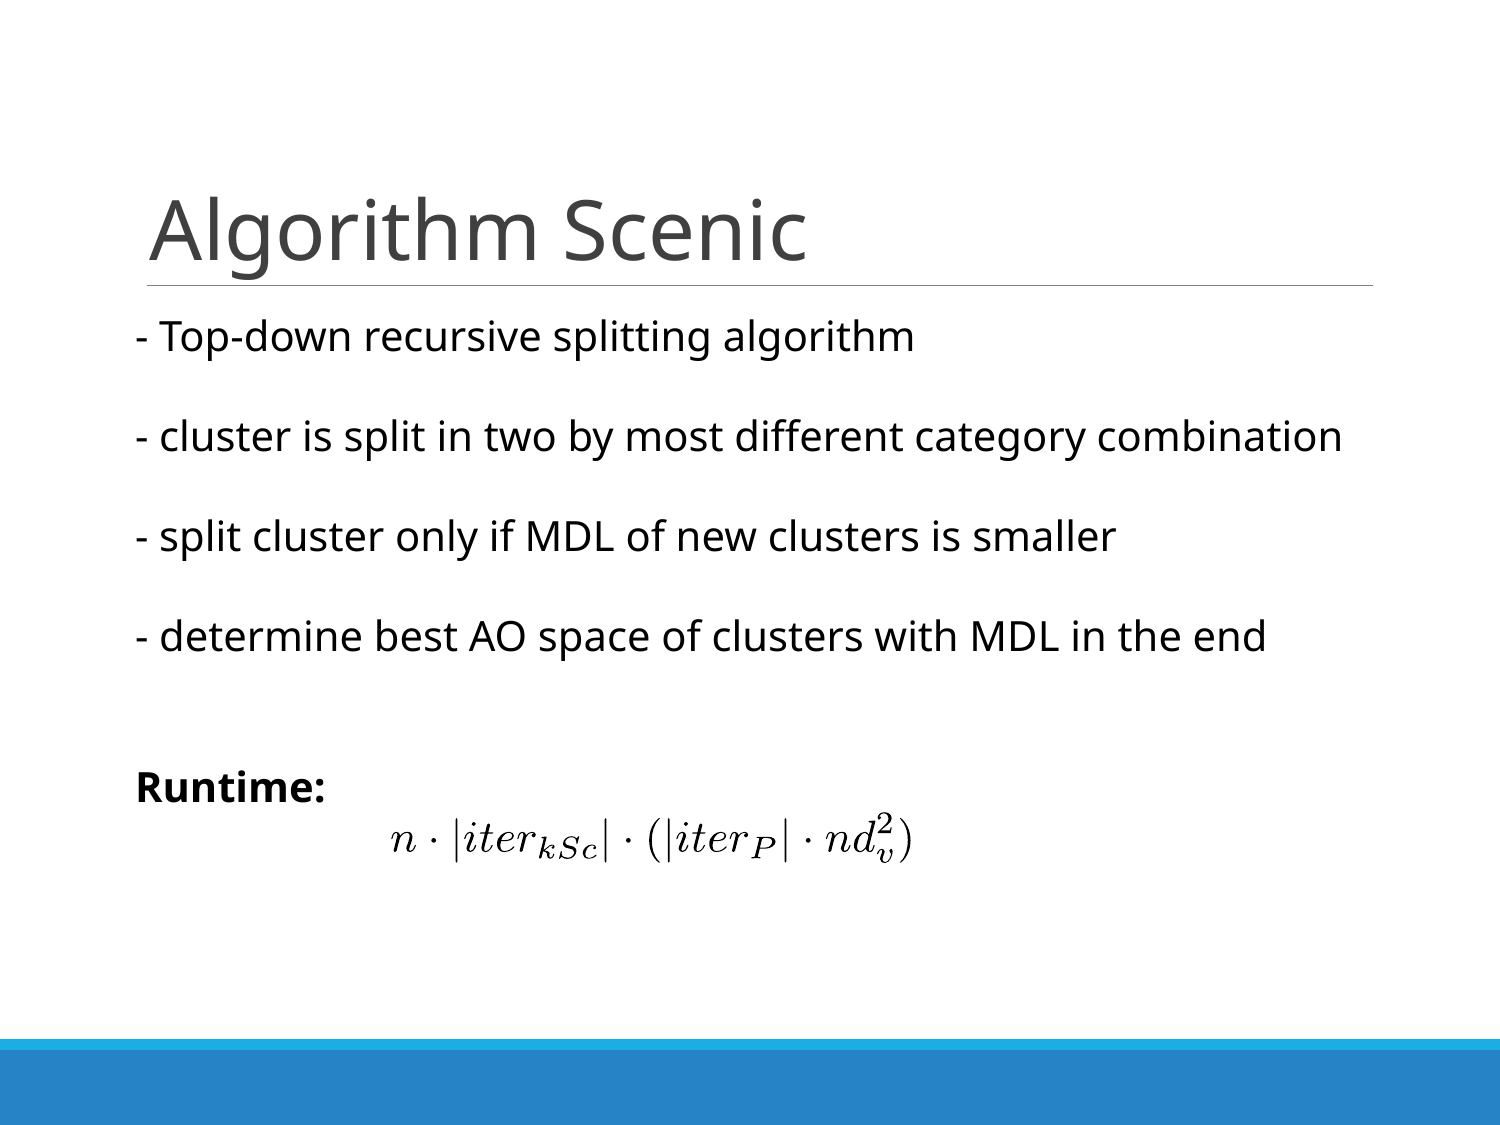

Algorithm Scenic
- Top-down recursive splitting algorithm
- cluster is split in two by most different category combination
- split cluster only if MDL of new clusters is smaller
- determine best AO space of clusters with MDL in the end
Runtime: